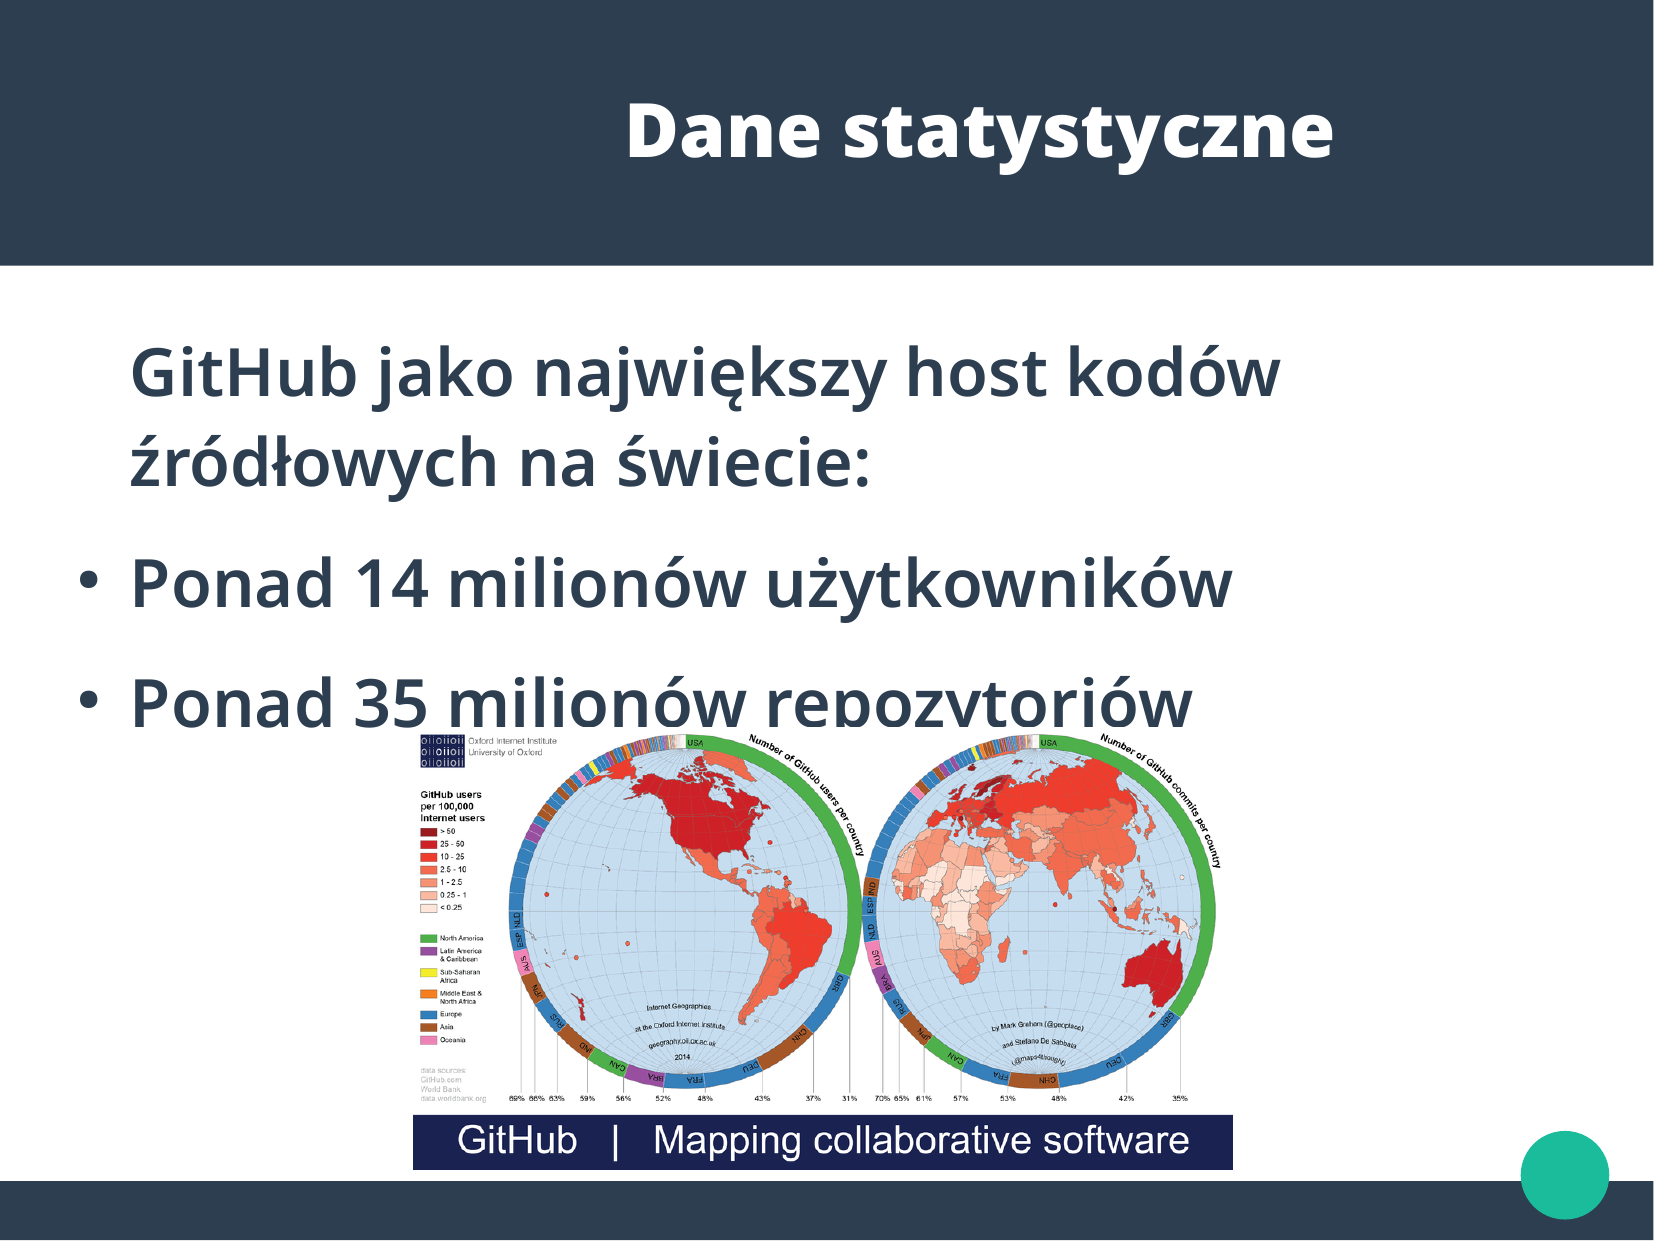

# Dane statystyczne
GitHub jako największy host kodów źródłowych na świecie:
Ponad 14 milionów użytkowników
Ponad 35 milionów repozytoriów